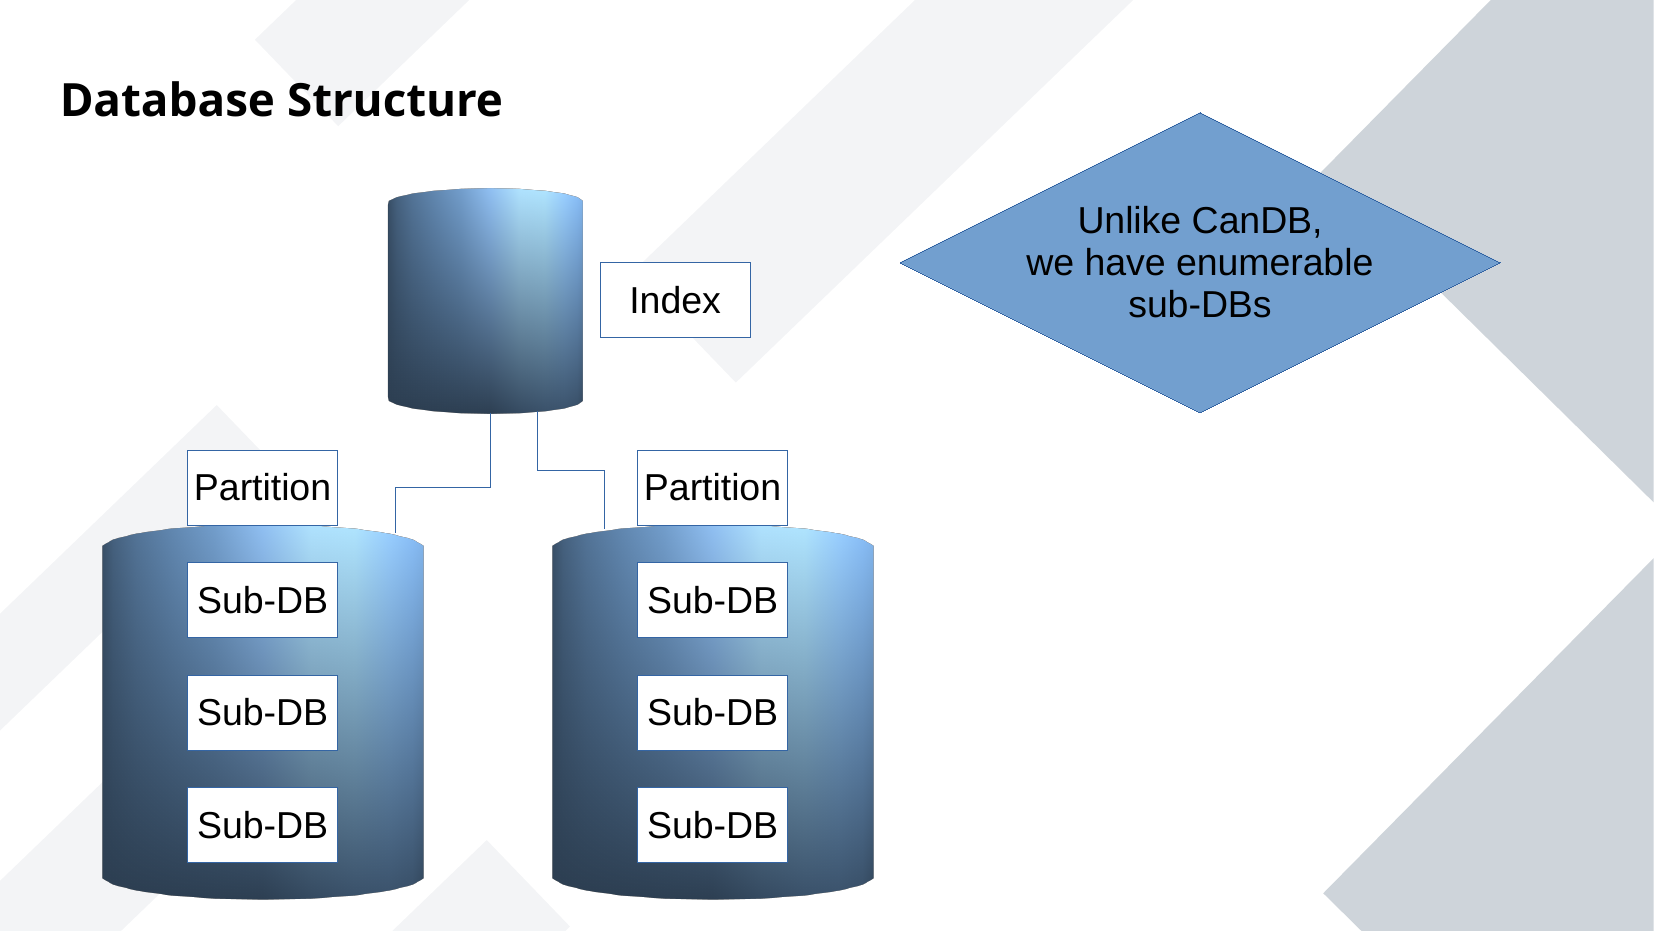

Database Structure
Unlike CanDB,
we have enumerable
sub-DBs
Index
Partition
Partition
Sub-DB
Sub-DB
Sub-DB
Sub-DB
Sub-DB
Sub-DB